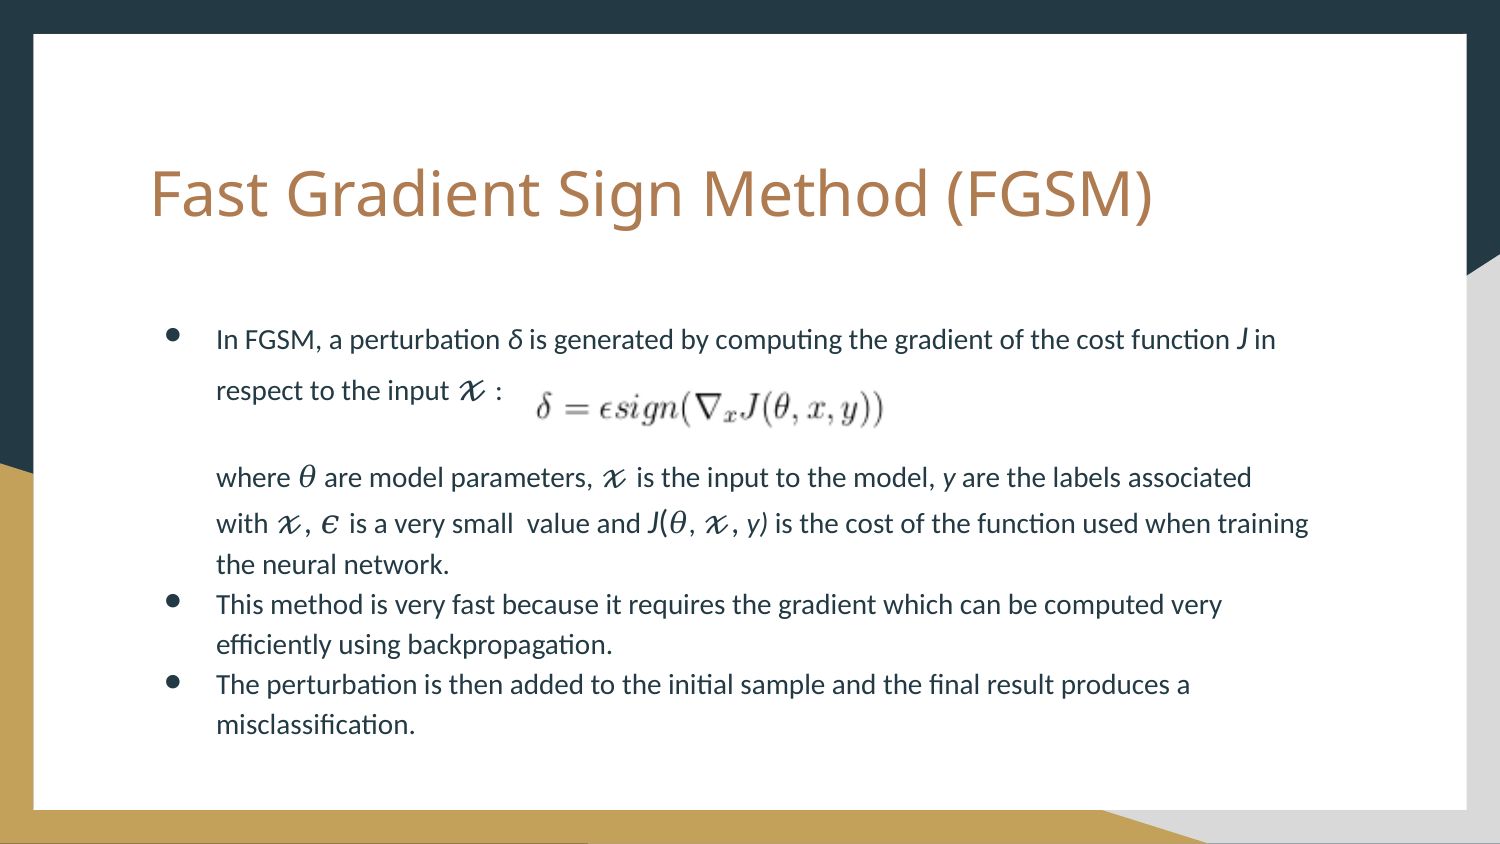

# Fast Gradient Sign Method (FGSM)
In FGSM, a perturbation δ is generated by computing the gradient of the cost function J in respect to the input 𝓍 :
where 𝜃 are model parameters, 𝓍 is the input to the model, y are the labels associated with 𝓍, 𝜖 is a very small value and J(𝜃, 𝓍, y) is the cost of the function used when training the neural network.
This method is very fast because it requires the gradient which can be computed very efficiently using backpropagation.
The perturbation is then added to the initial sample and the final result produces a misclassification.